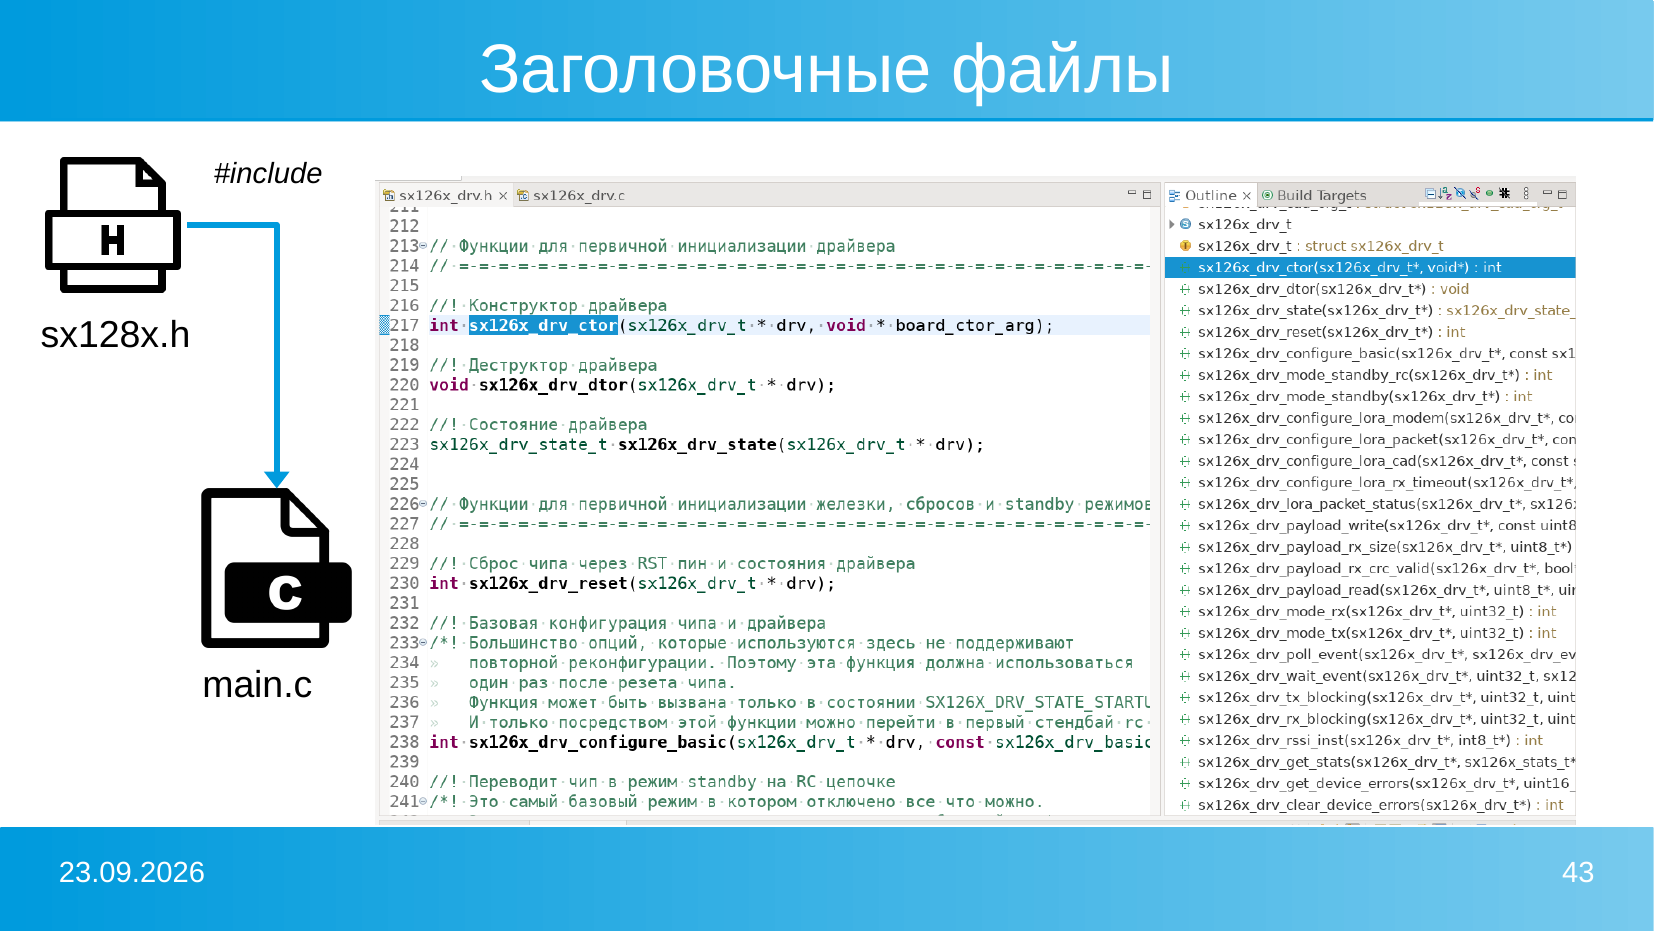

# Заголовочные файлы
#include
sx128x.h
main.c
43